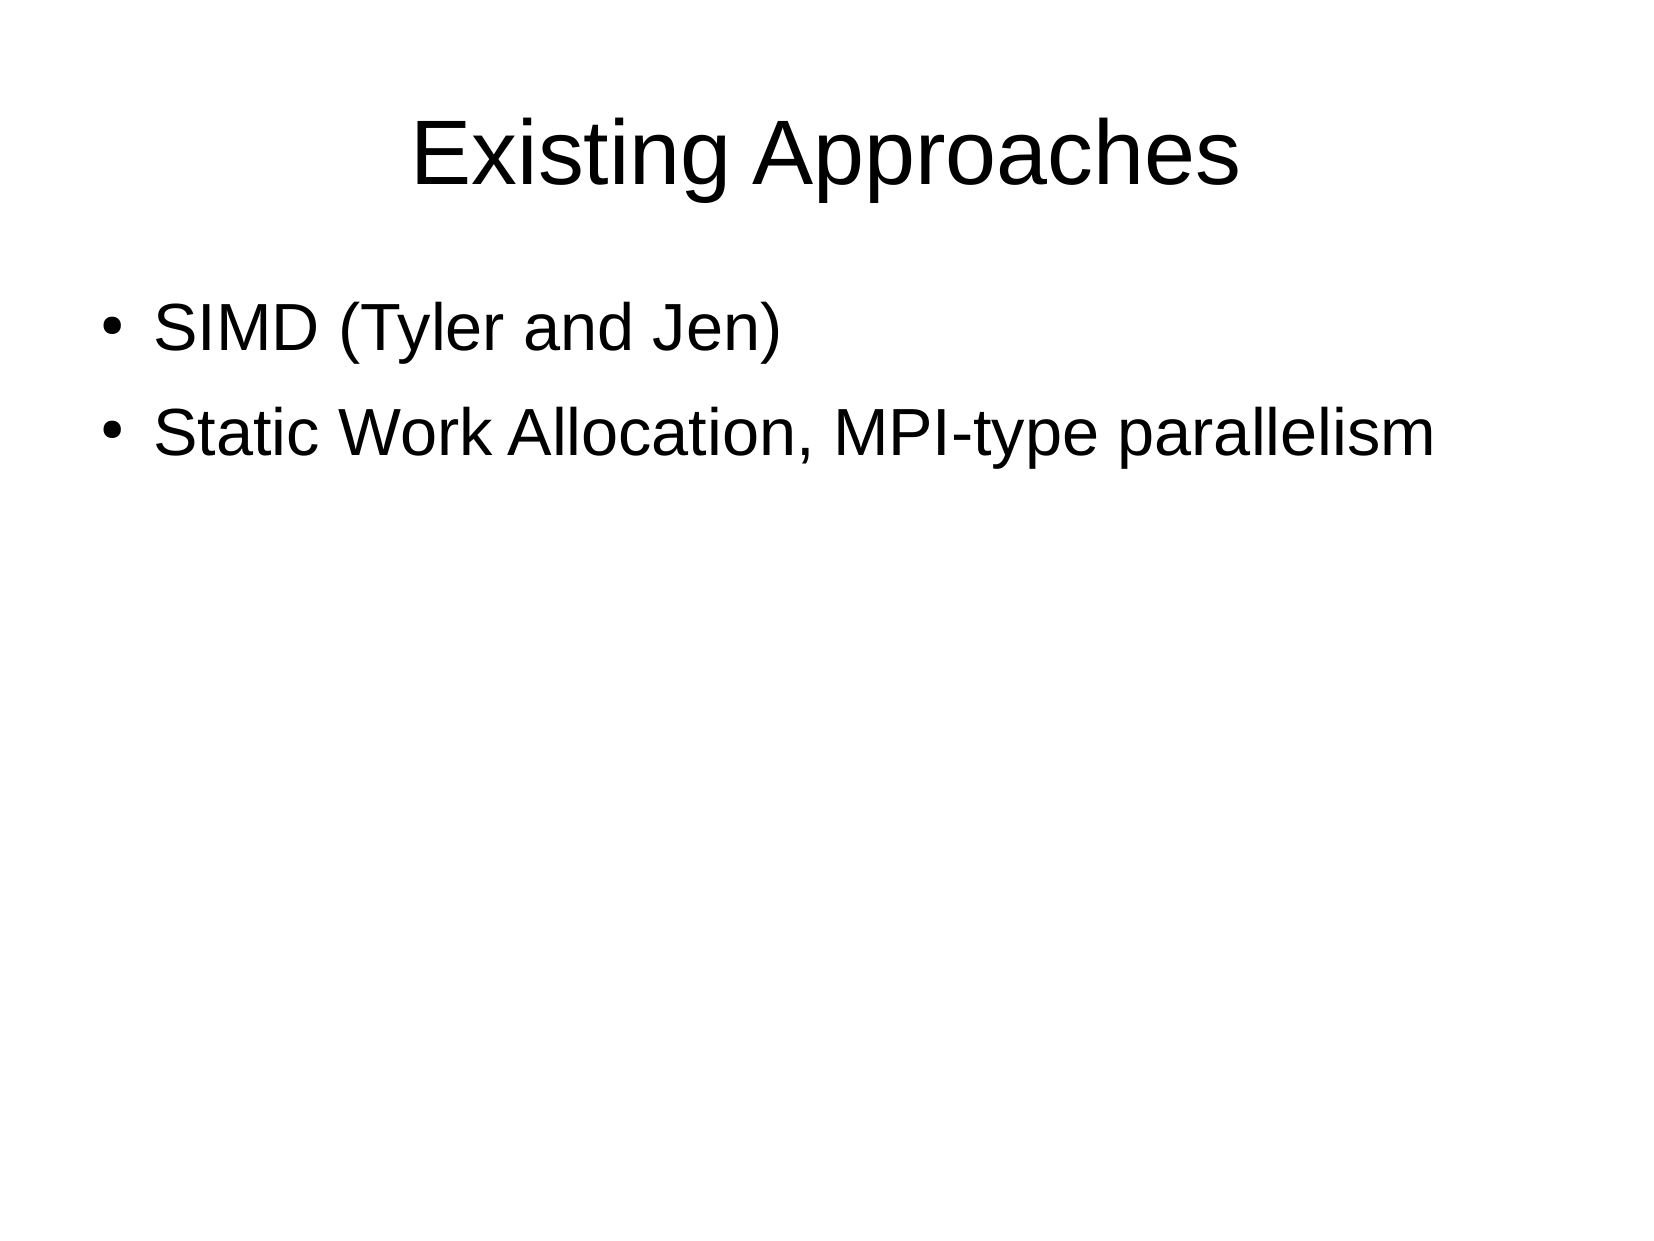

# Existing Approaches
SIMD (Tyler and Jen)
Static Work Allocation, MPI-type parallelism